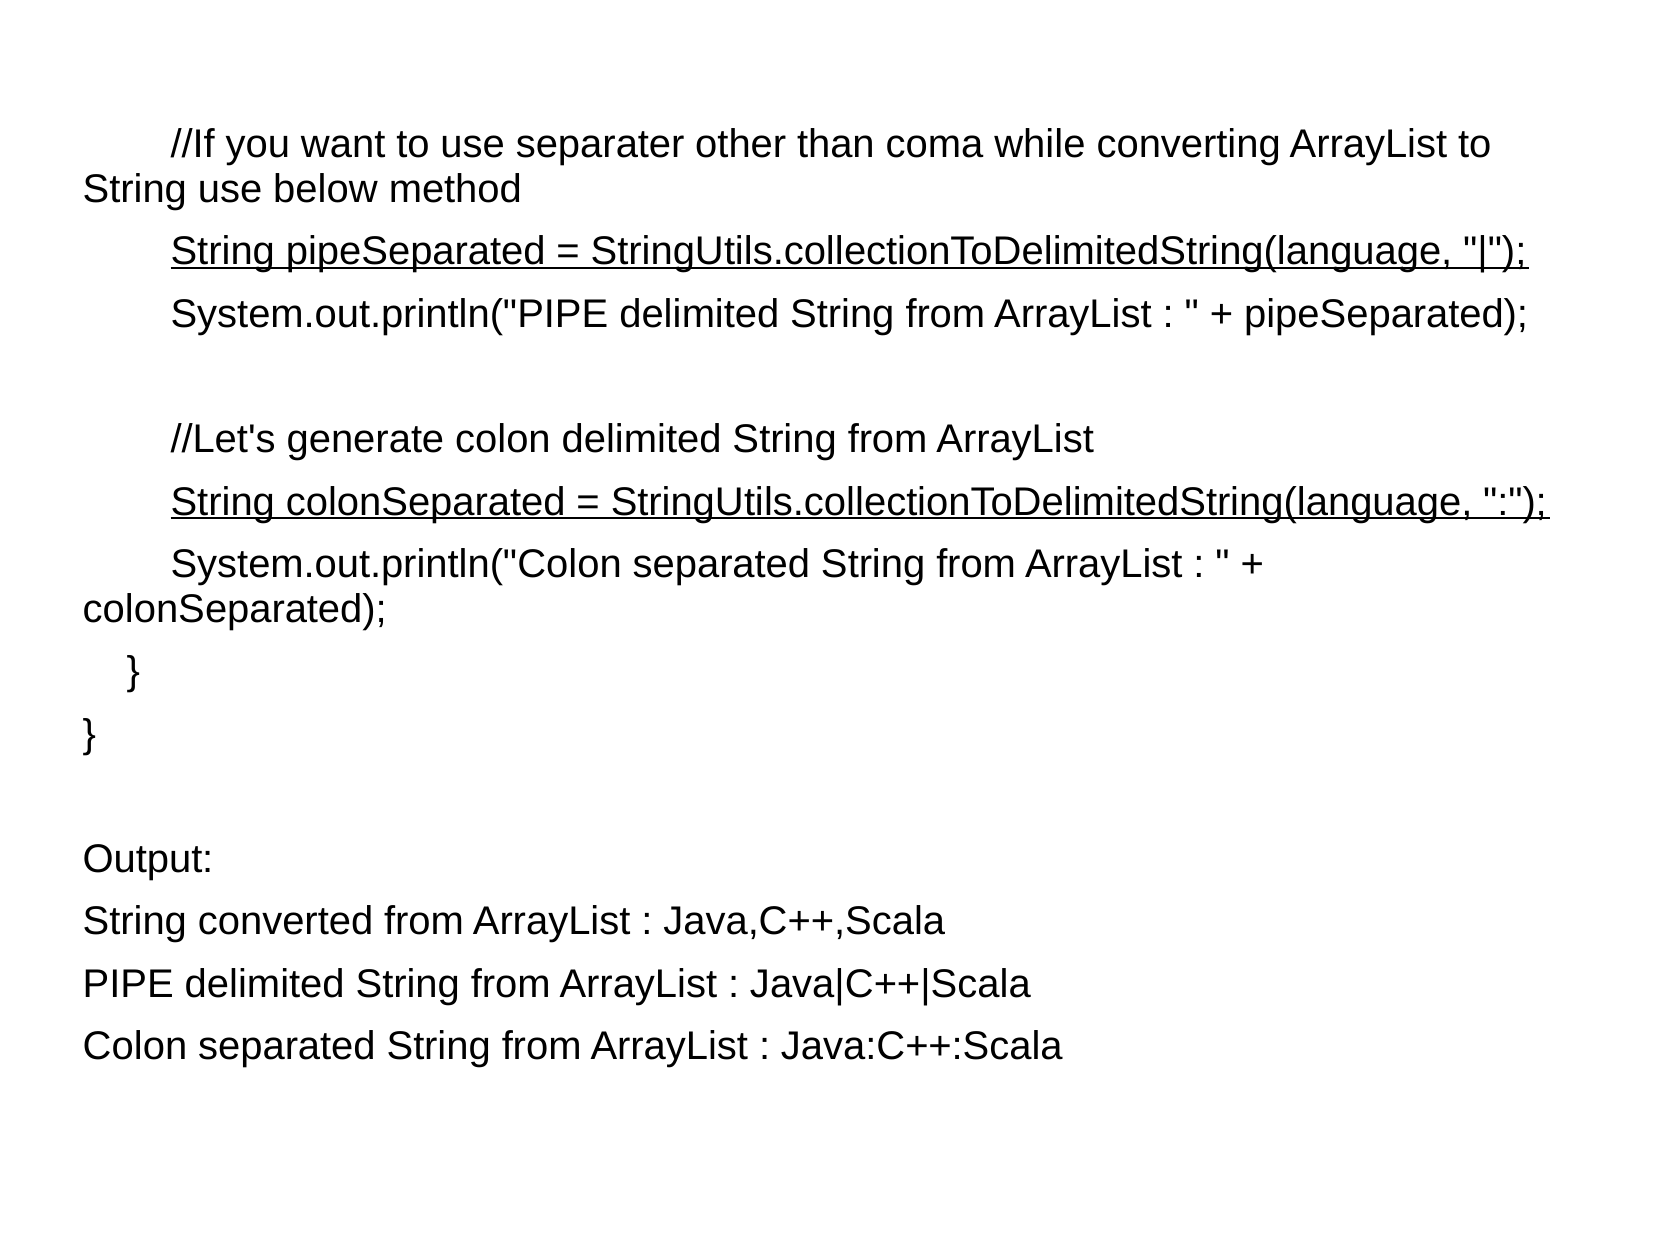

# //If you want to use separater other than coma while converting ArrayList to String use below method
        String pipeSeparated = StringUtils.collectionToDelimitedString(language, "|");
        System.out.println("PIPE delimited String from ArrayList : " + pipeSeparated);
        //Let's generate colon delimited String from ArrayList
        String colonSeparated = StringUtils.collectionToDelimitedString(language, ":");
        System.out.println("Colon separated String from ArrayList : " + colonSeparated);
    }
}
Output:
String converted from ArrayList : Java,C++,Scala
PIPE delimited String from ArrayList : Java|C++|Scala
Colon separated String from ArrayList : Java:C++:Scala